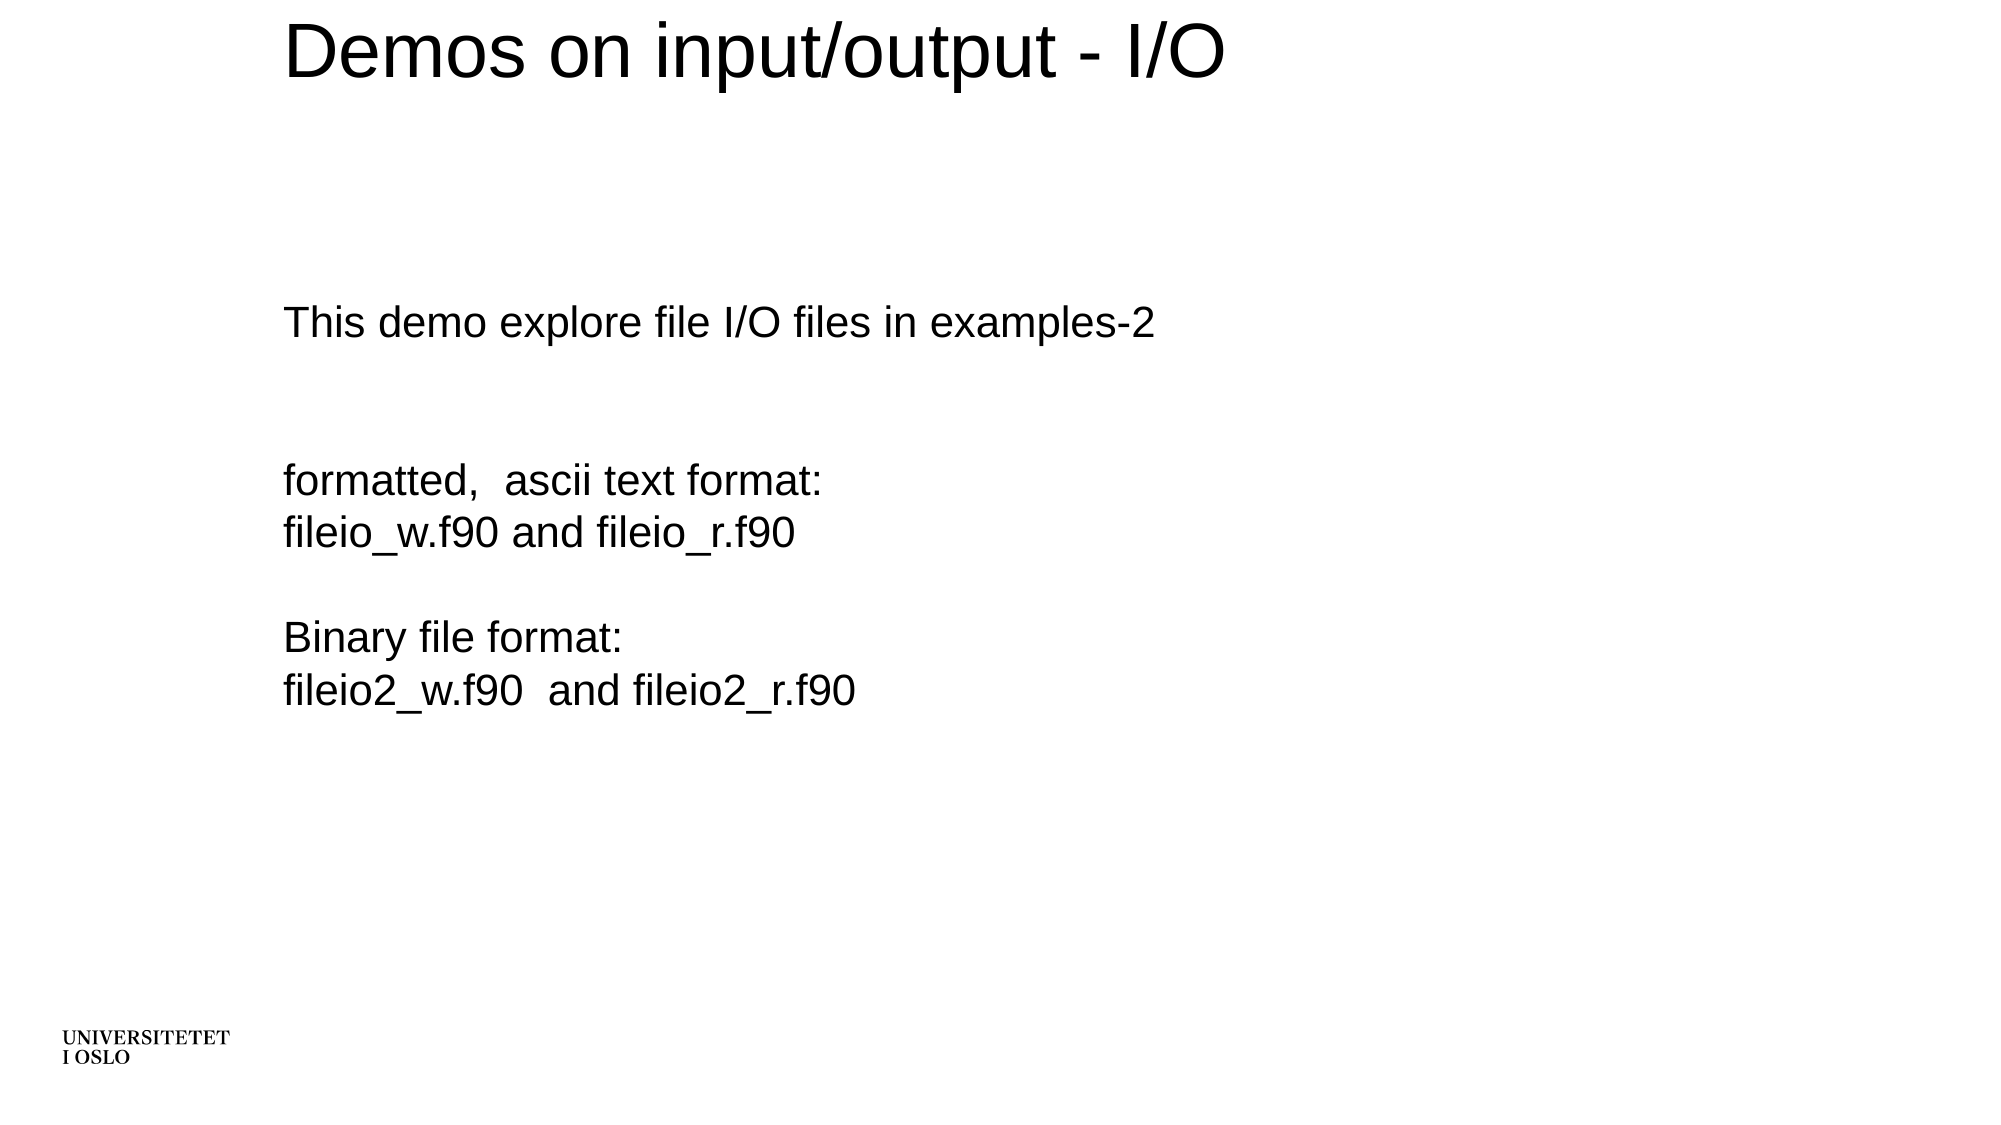

# Demos on input/output - I/O
This demo explore file I/O files in examples-2
formatted, ascii text format:
fileio_w.f90 and fileio_r.f90
Binary file format:
fileio2_w.f90 and fileio2_r.f90